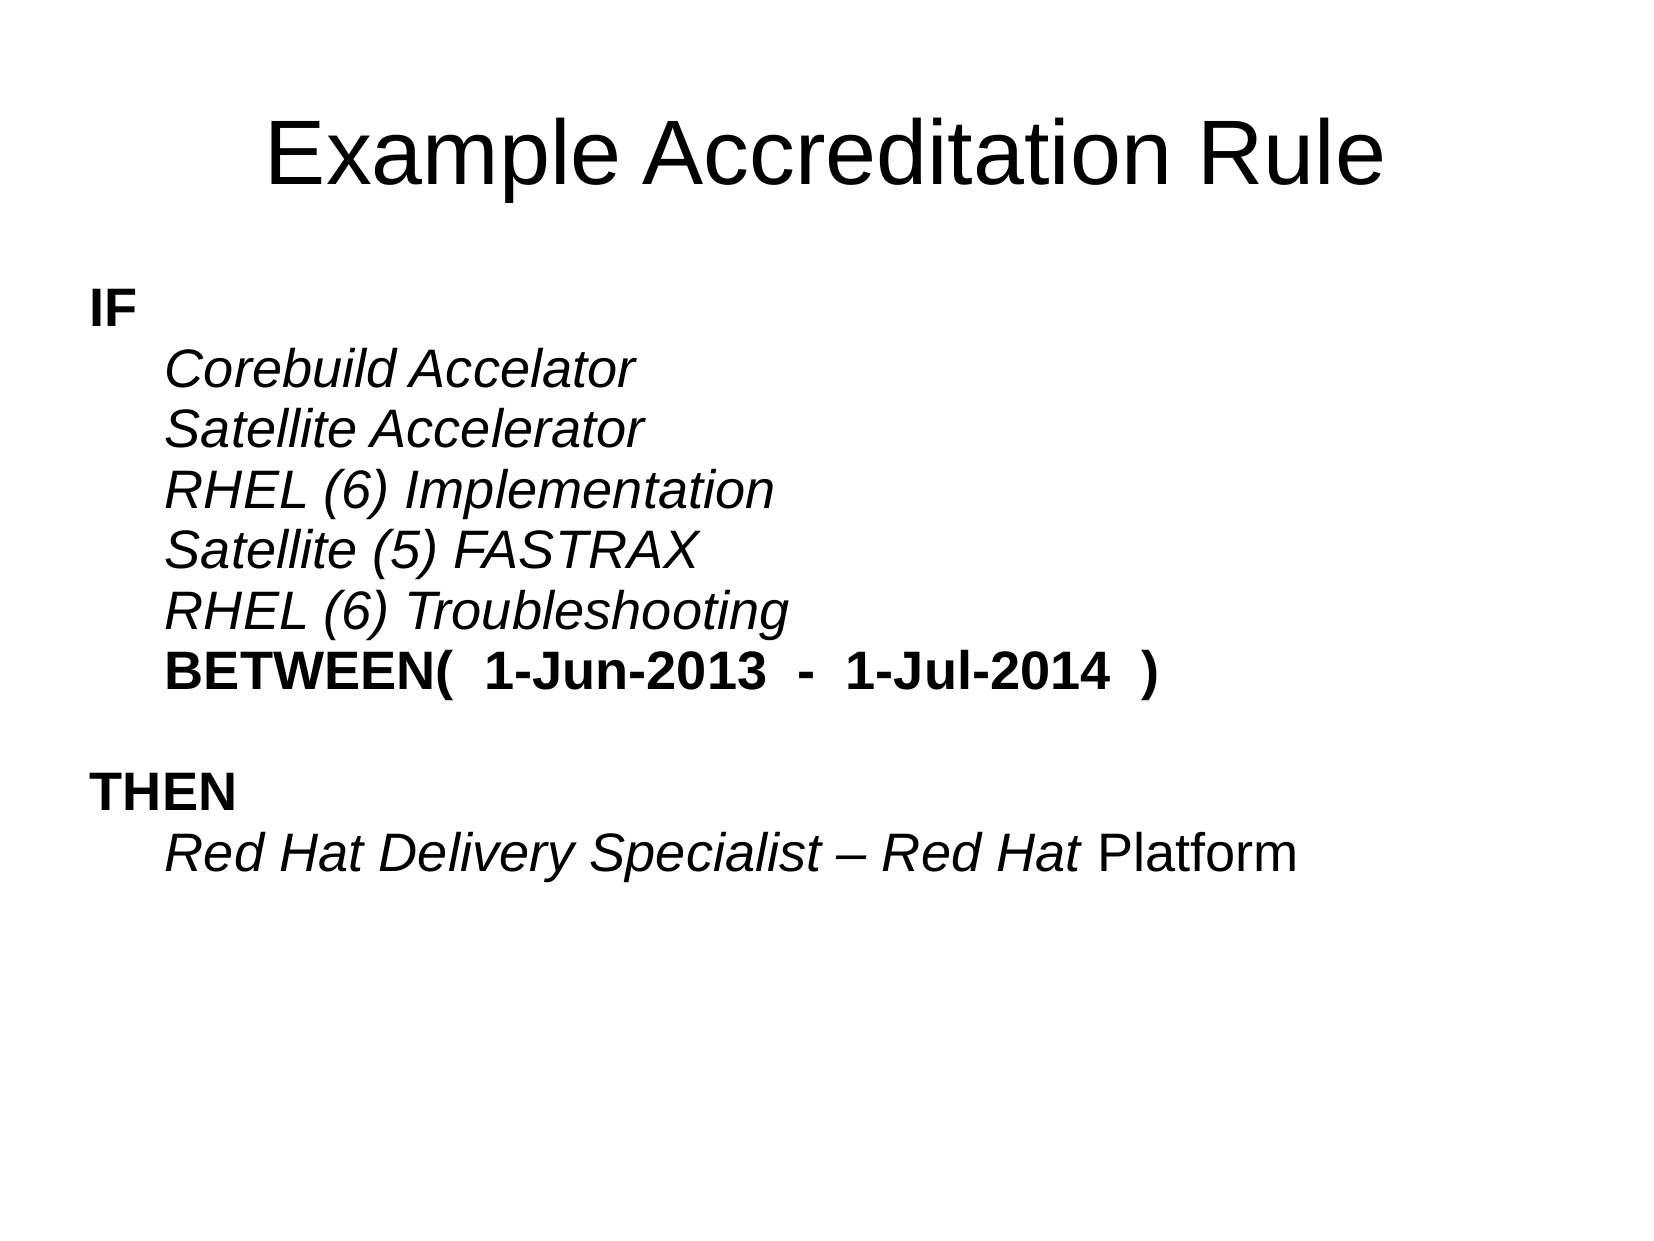

# Example Accreditation Rule
IF
	Corebuild Accelator
	Satellite Accelerator
	RHEL (6) Implementation
	Satellite (5) FASTRAX
	RHEL (6) Troubleshooting
	BETWEEN( 1-Jun-2013 - 1-Jul-2014 )
THEN
	Red Hat Delivery Specialist – Red Hat Platform